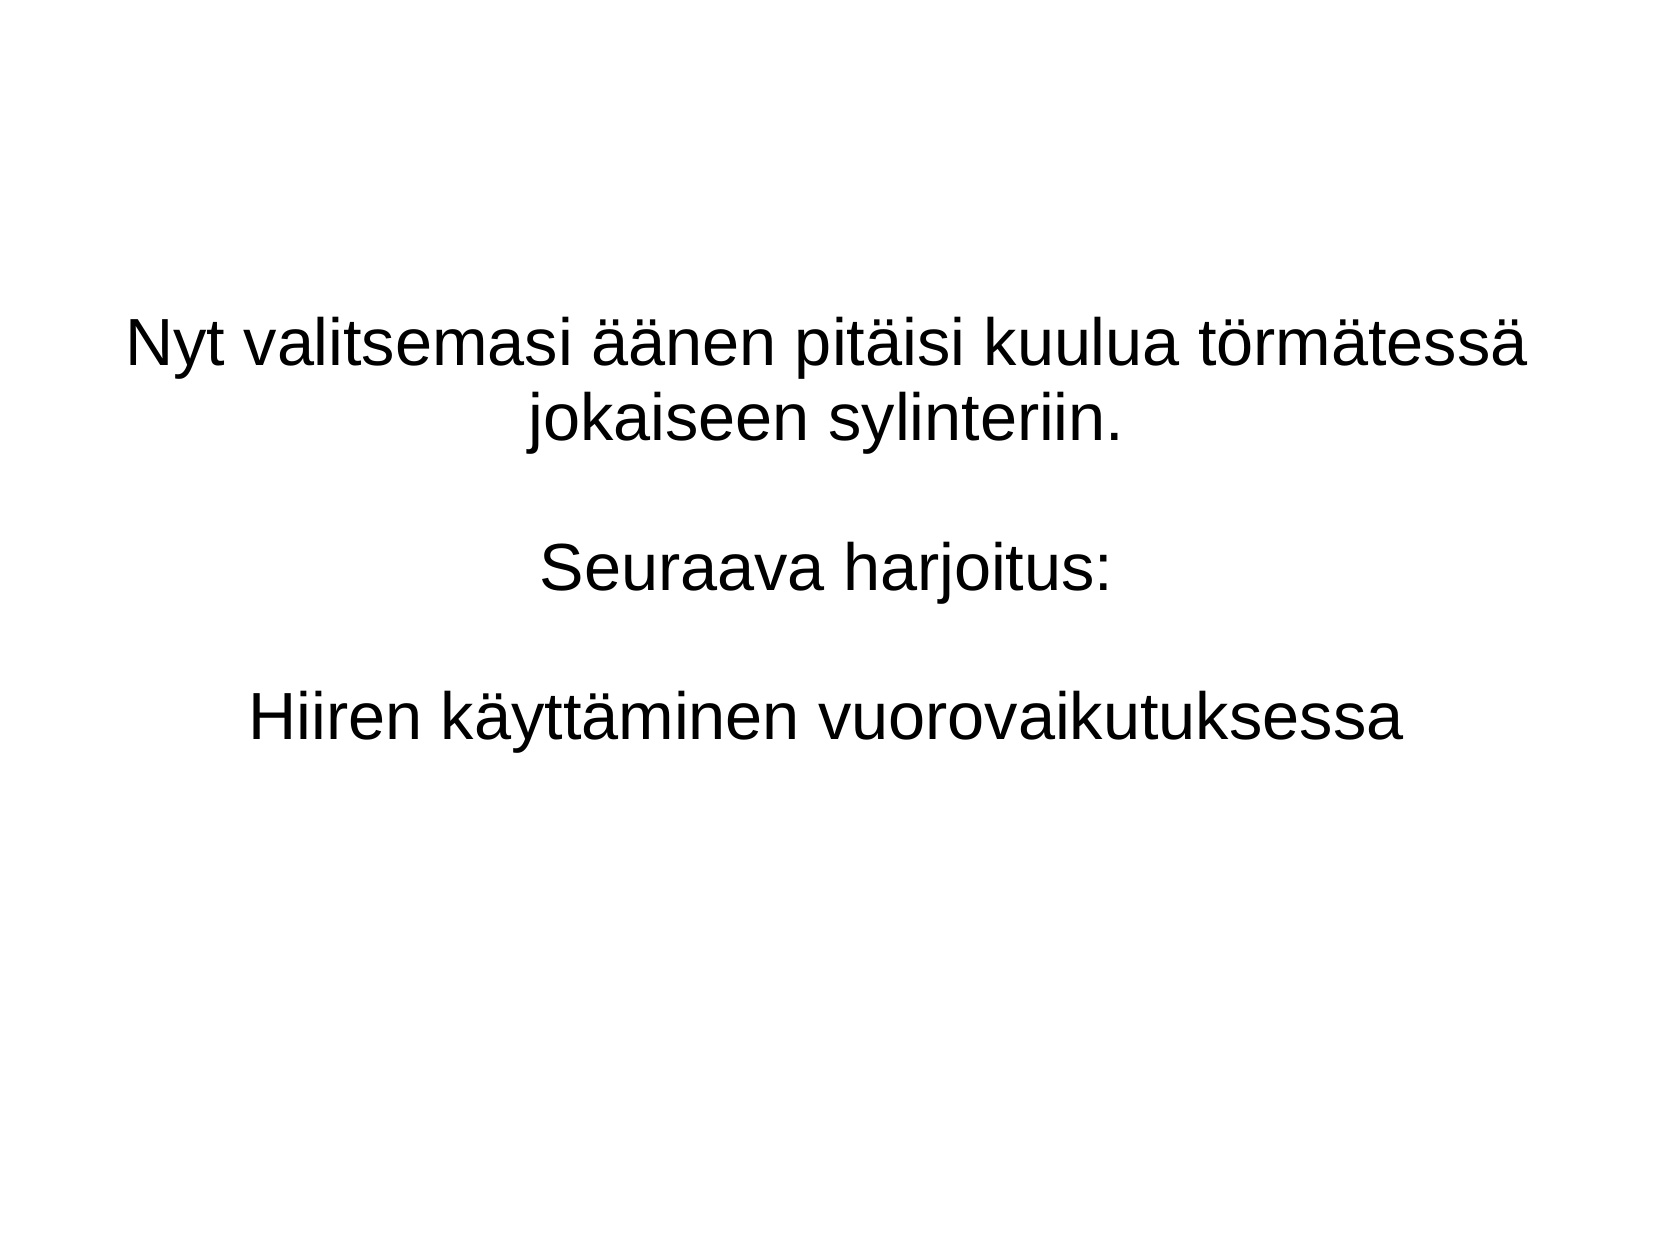

# Nyt valitsemasi äänen pitäisi kuulua törmätessä jokaiseen sylinteriin.
Seuraava harjoitus:
Hiiren käyttäminen vuorovaikutuksessa